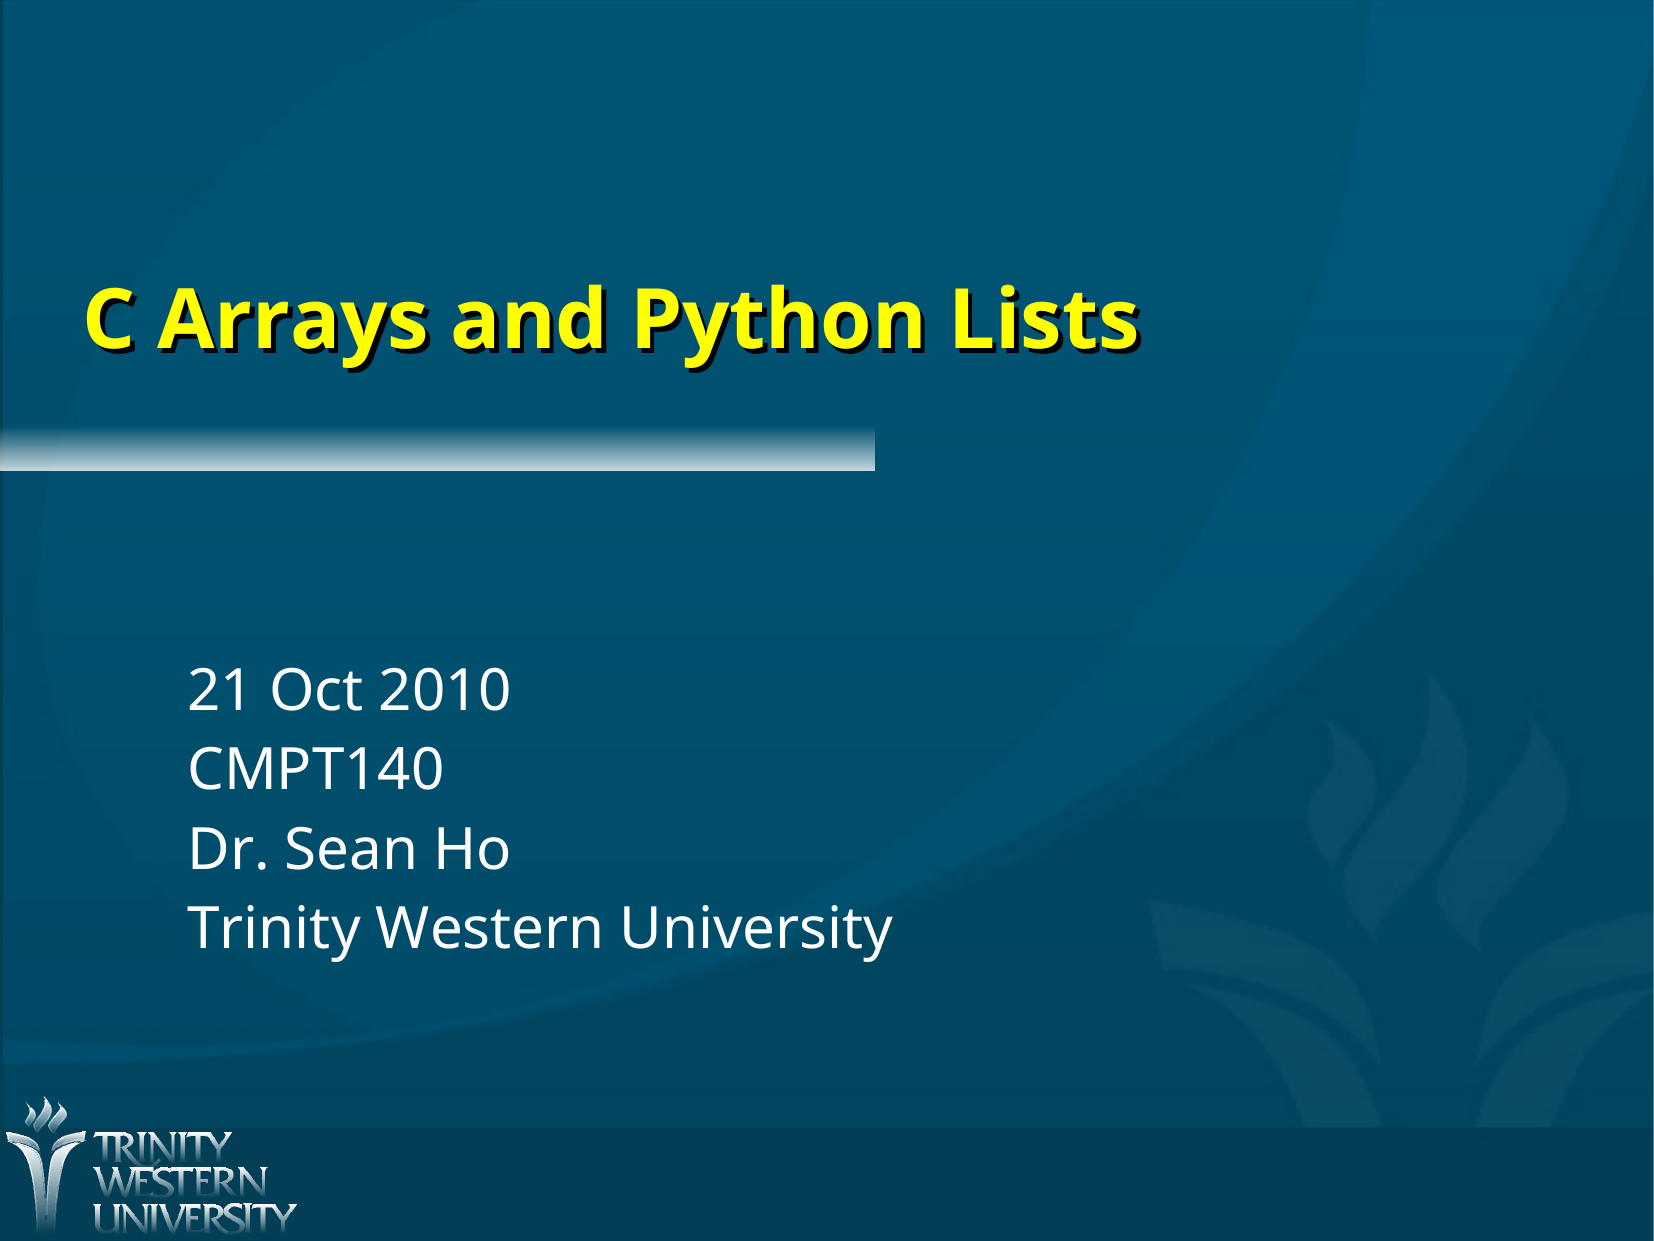

# C Arrays and Python Lists
21 Oct 2010
CMPT140
Dr. Sean Ho
Trinity Western University